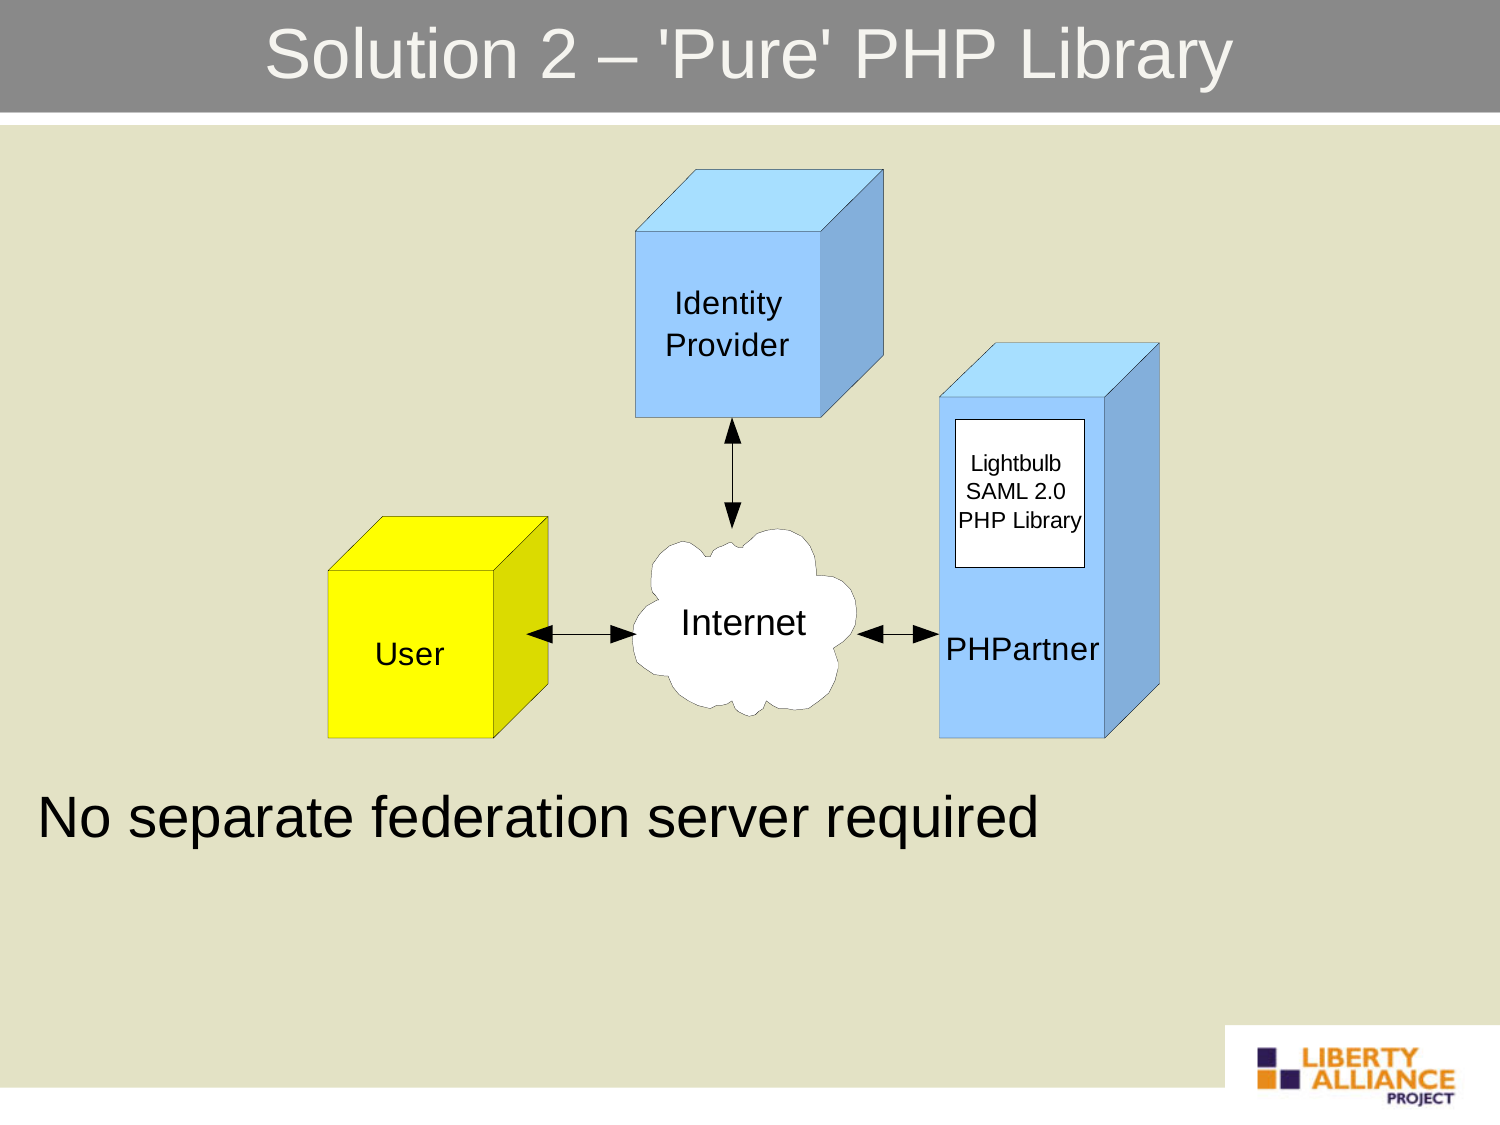

# Solution 2 – 'Pure' PHP Library
No separate federation server required